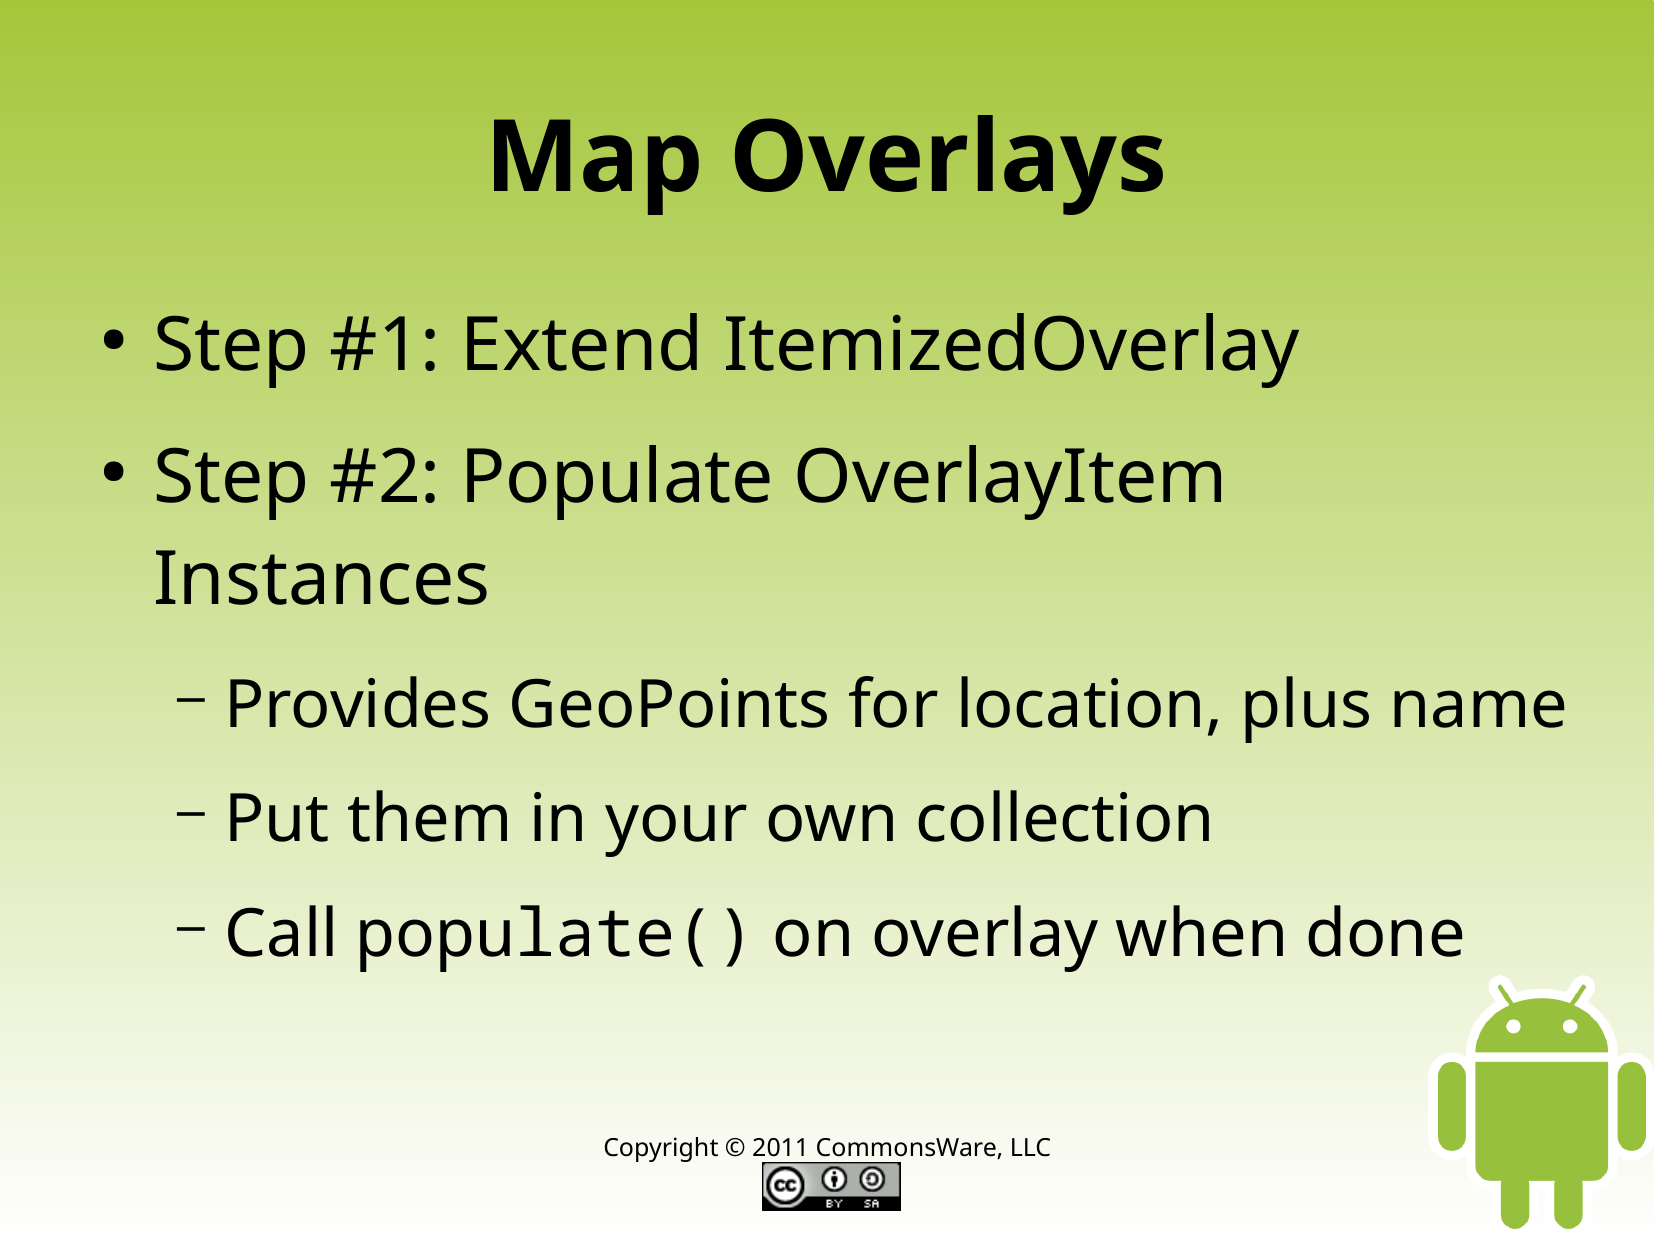

# Map Overlays
Step #1: Extend ItemizedOverlay
Step #2: Populate OverlayItem Instances
Provides GeoPoints for location, plus name
Put them in your own collection
Call populate() on overlay when done